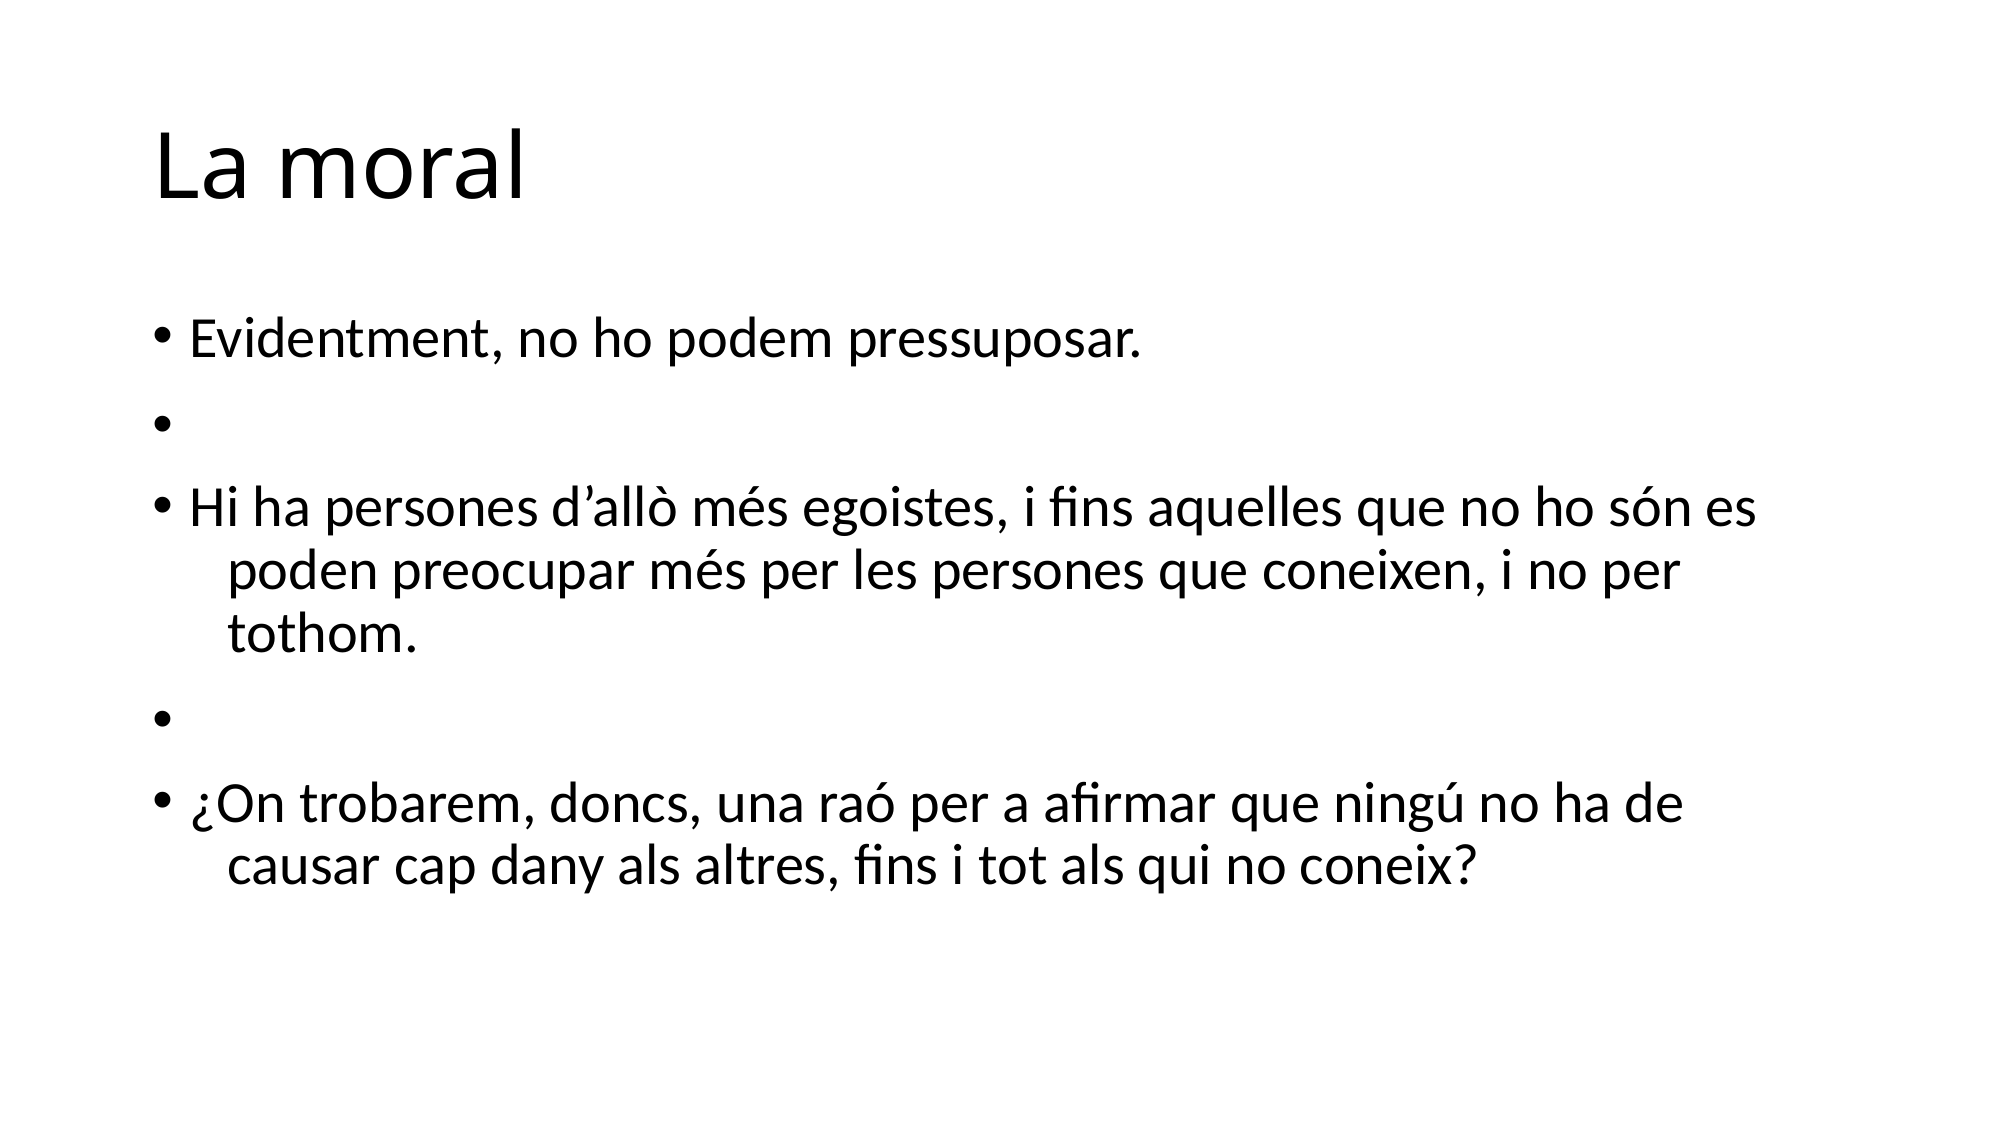

# La moral
Evidentment, no ho podem pressuposar.
Hi ha persones d’allò més egoistes, i fins aquelles que no ho són es poden preocupar més per les persones que coneixen, i no per tothom.
¿On trobarem, doncs, una raó per a afirmar que ningú no ha de causar cap dany als altres, fins i tot als qui no coneix?